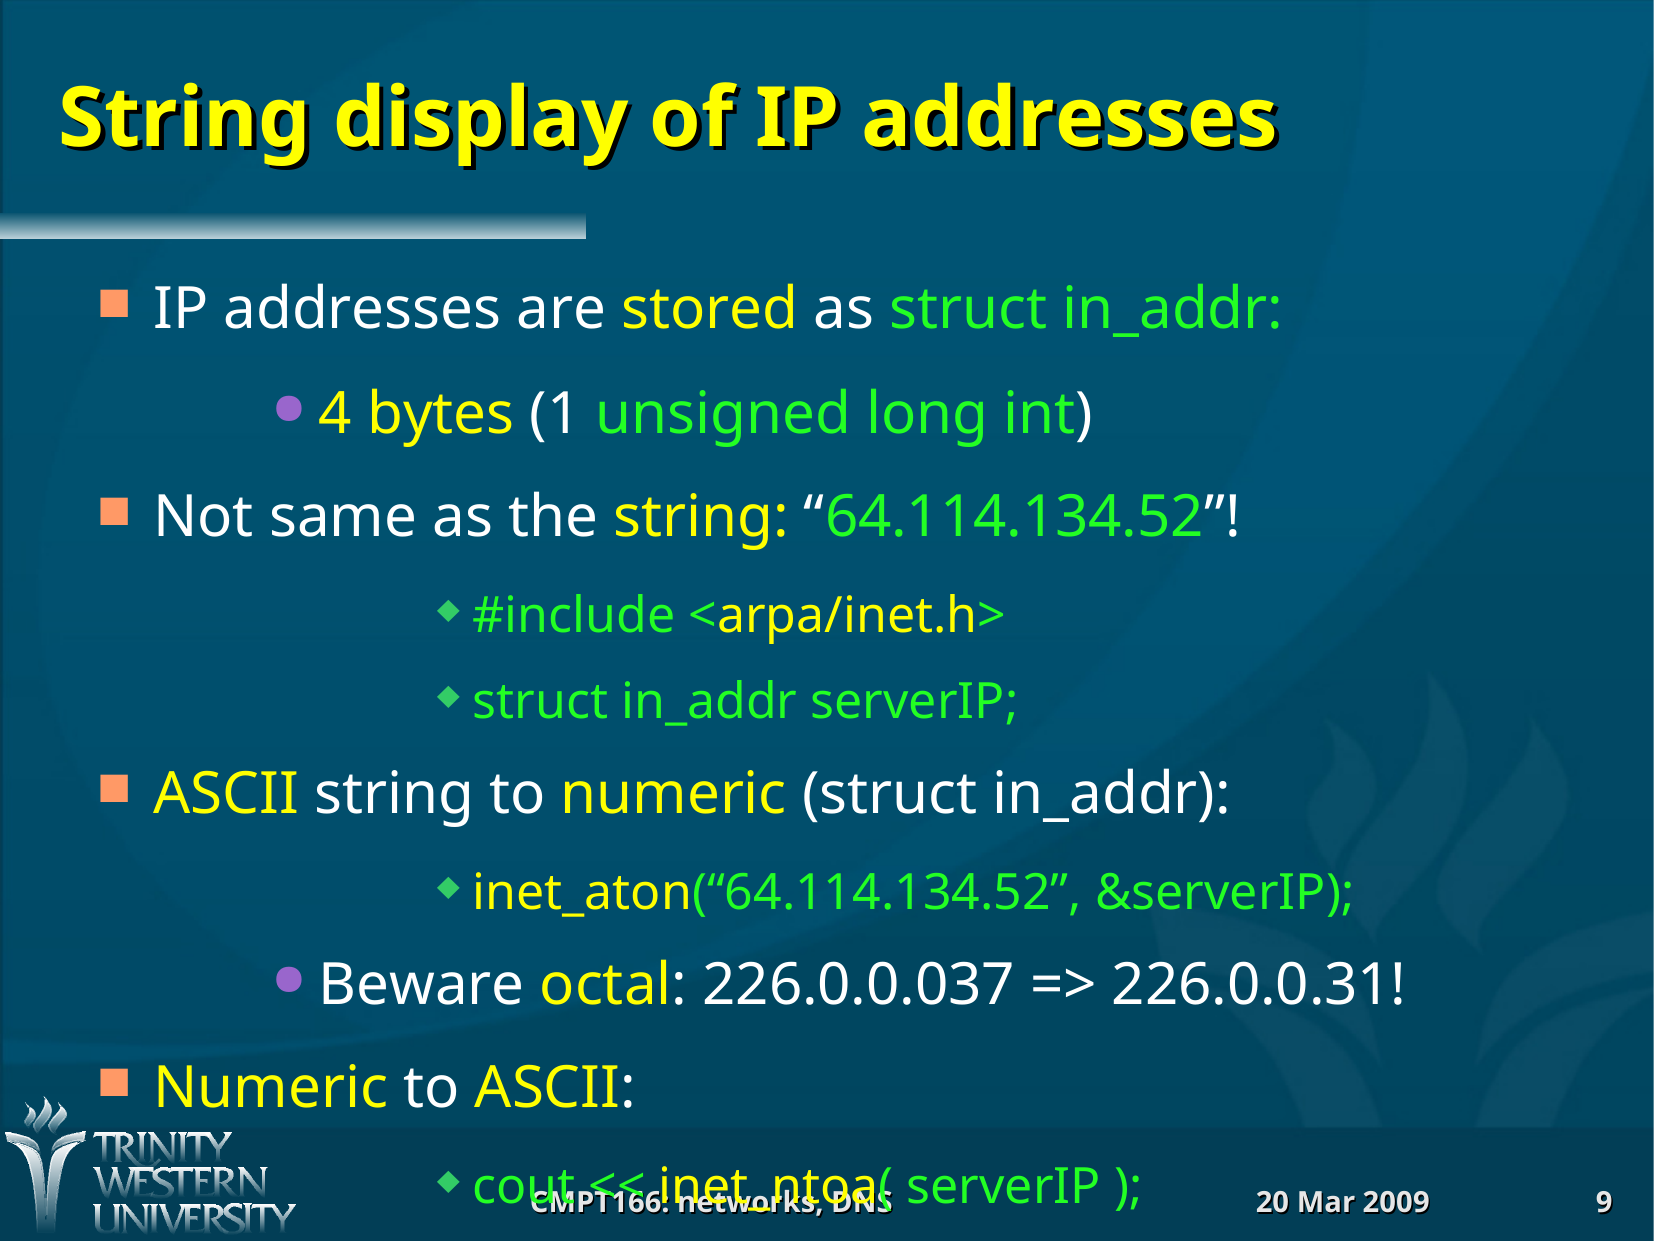

# String display of IP addresses
IP addresses are stored as struct in_addr:
4 bytes (1 unsigned long int)
Not same as the string: “64.114.134.52”!
#include <arpa/inet.h>
struct in_addr serverIP;
ASCII string to numeric (struct in_addr):
inet_aton(“64.114.134.52”, &serverIP);
Beware octal: 226.0.0.037 => 226.0.0.31!
Numeric to ASCII:
cout << inet_ntoa( serverIP );
CMPT166: networks, DNS
20 Mar 2009
9